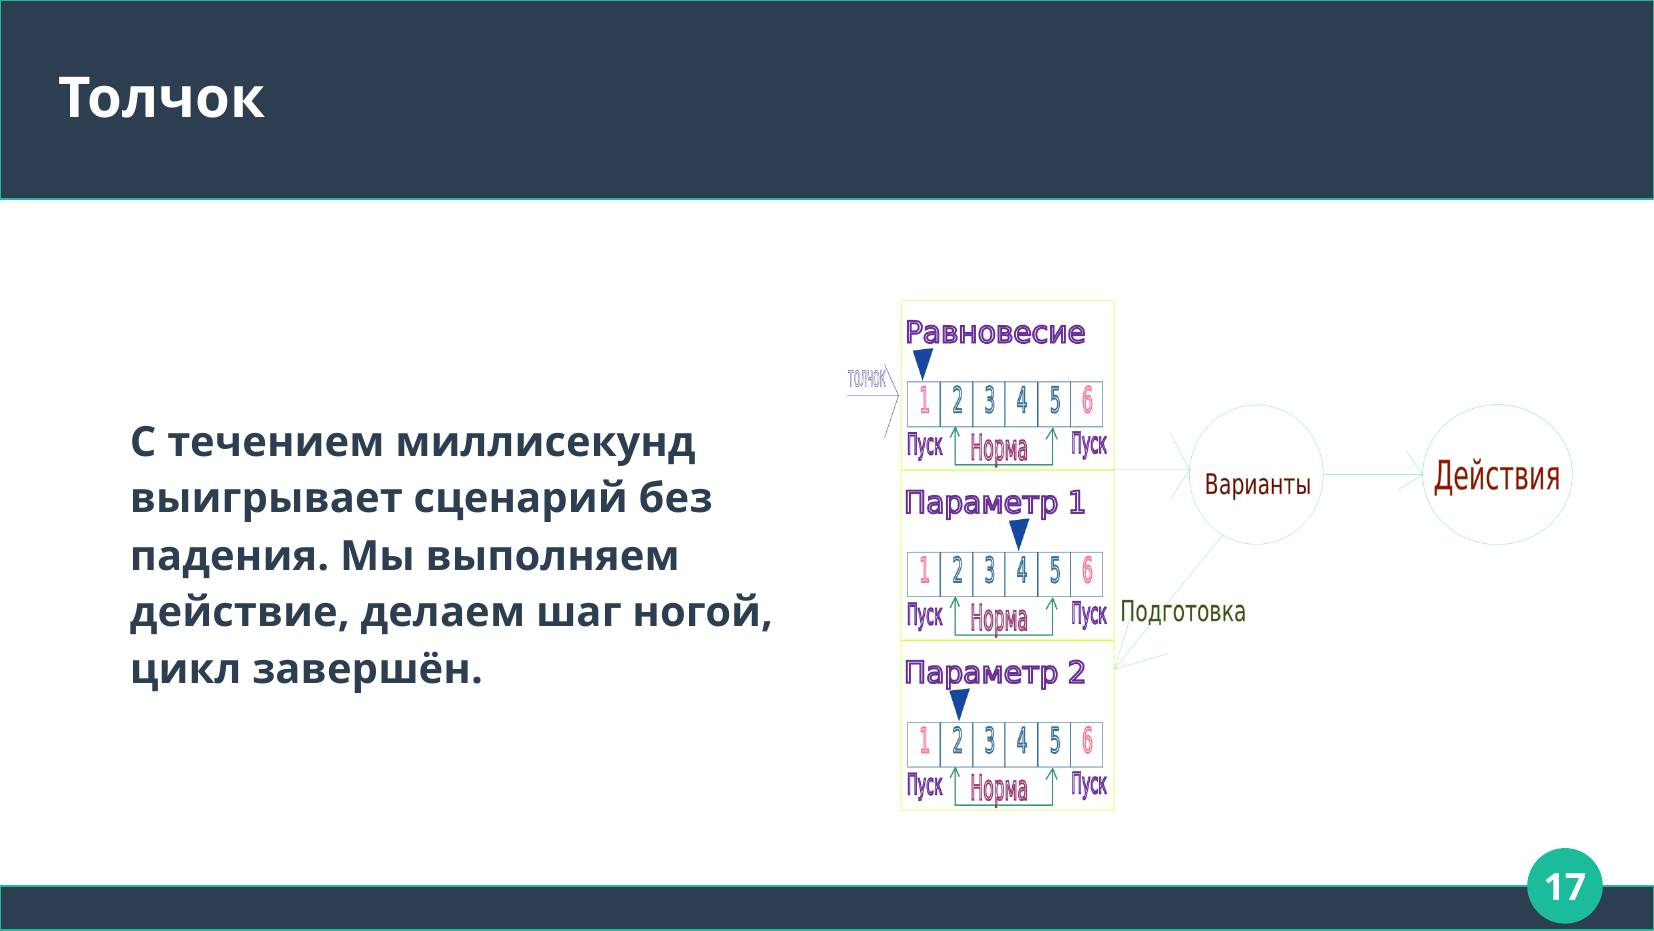

# Толчок
С течением миллисекунд выигрывает сценарий без падения. Мы выполняем действие, делаем шаг ногой, цикл завершён.
17